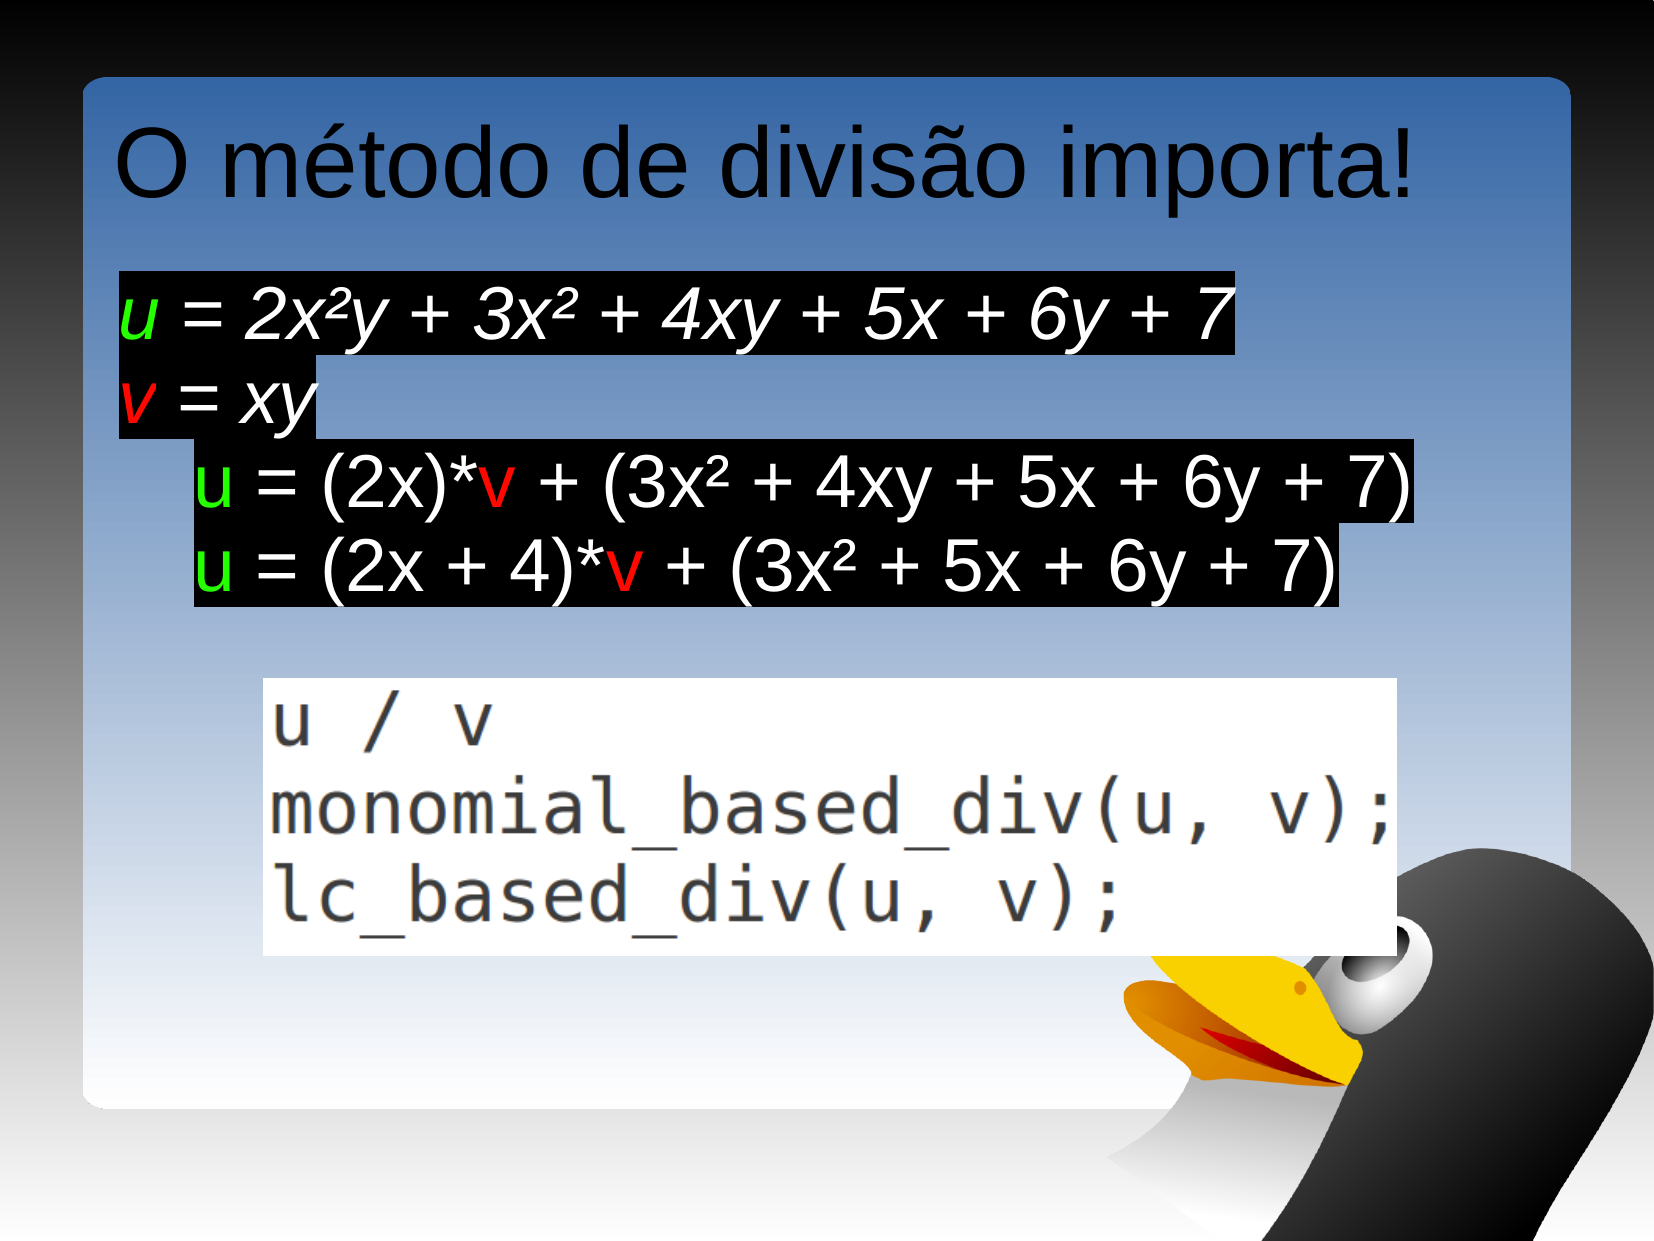

O método de divisão importa!
u = 2x²y + 3x² + 4xy + 5x + 6y + 7
v = xy
	u = (2x)*v + (3x² + 4xy + 5x + 6y + 7)
	u = (2x + 4)*v + (3x² + 5x + 6y + 7)